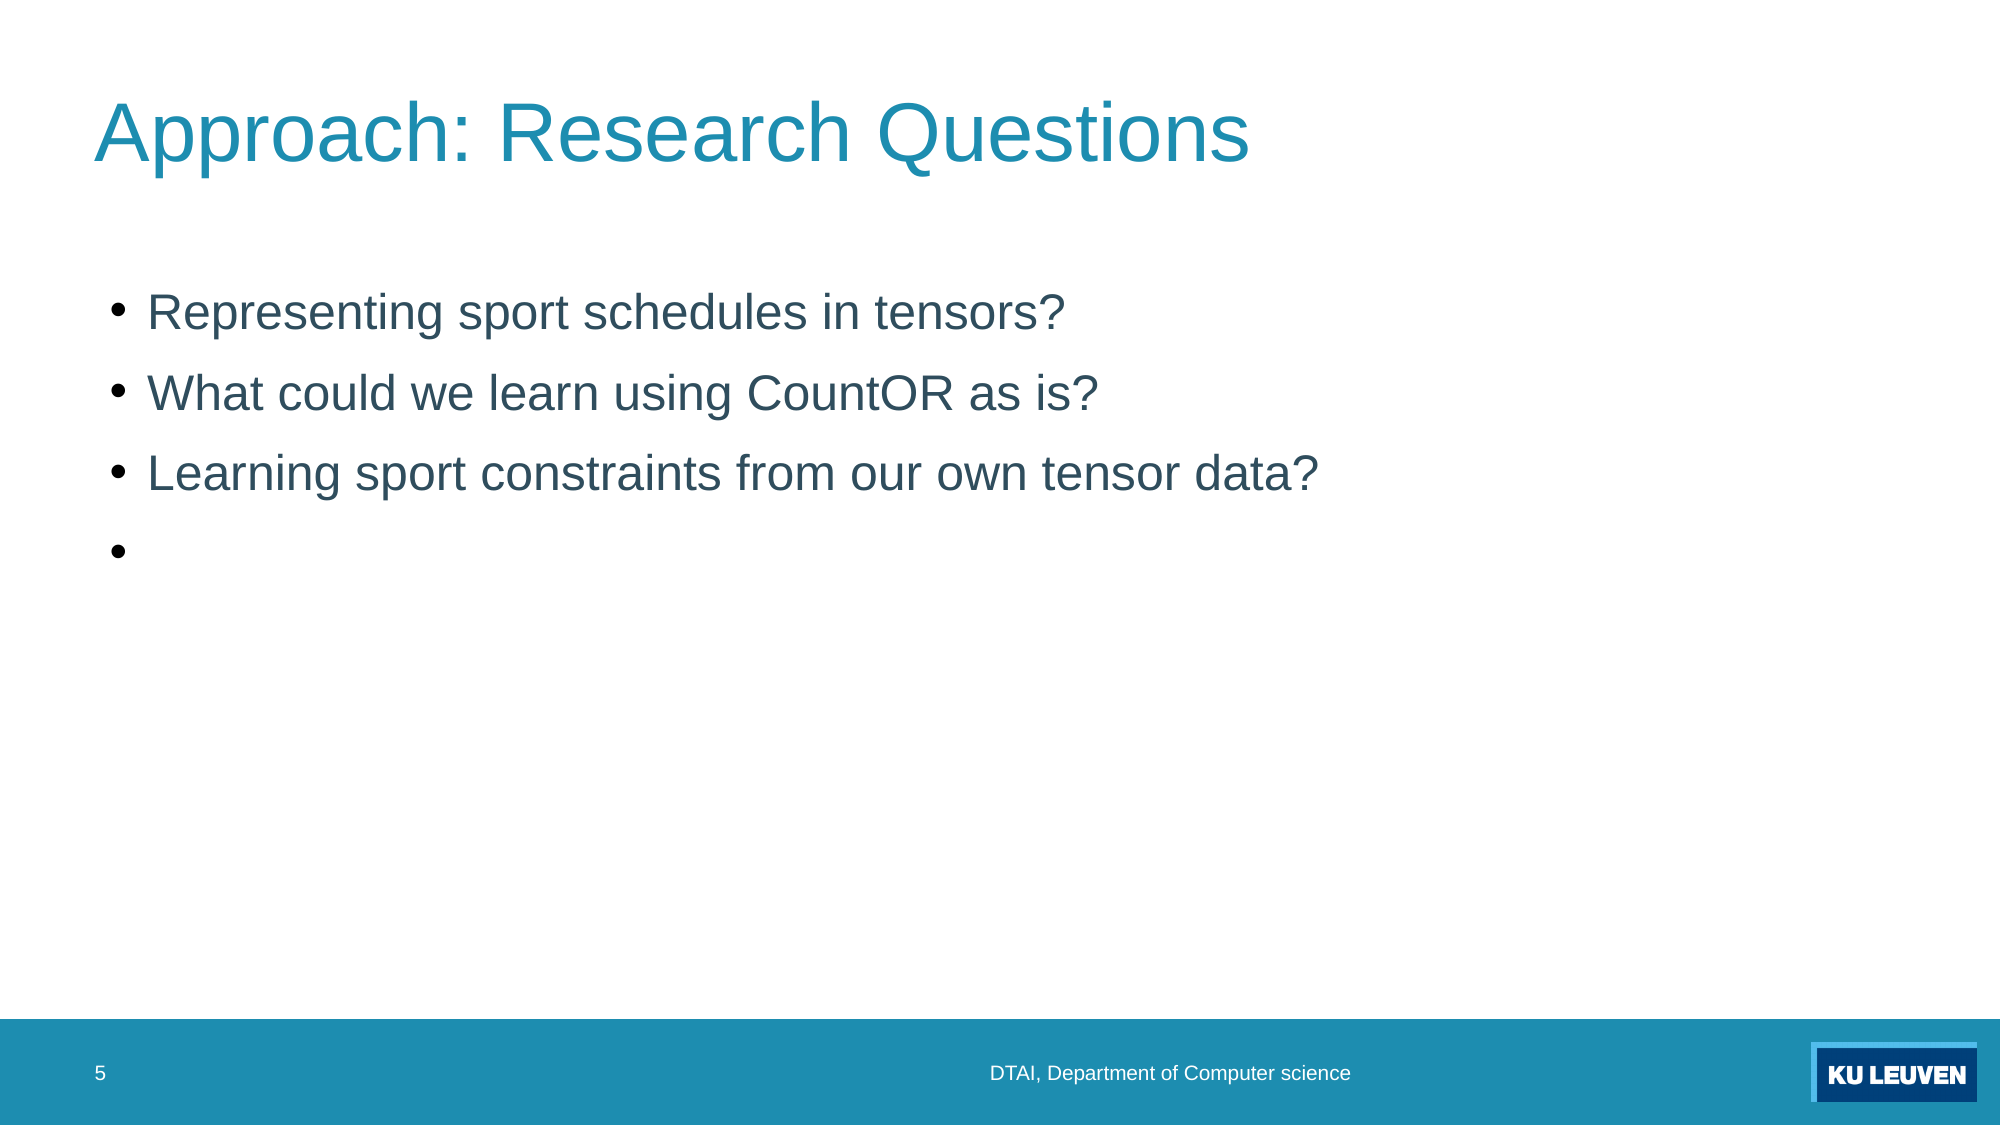

Approach: Research Questions
# Representing sport schedules in tensors?
What could we learn using CountOR as is?
Learning sport constraints from our own tensor data?
DTAI, Department of Computer science